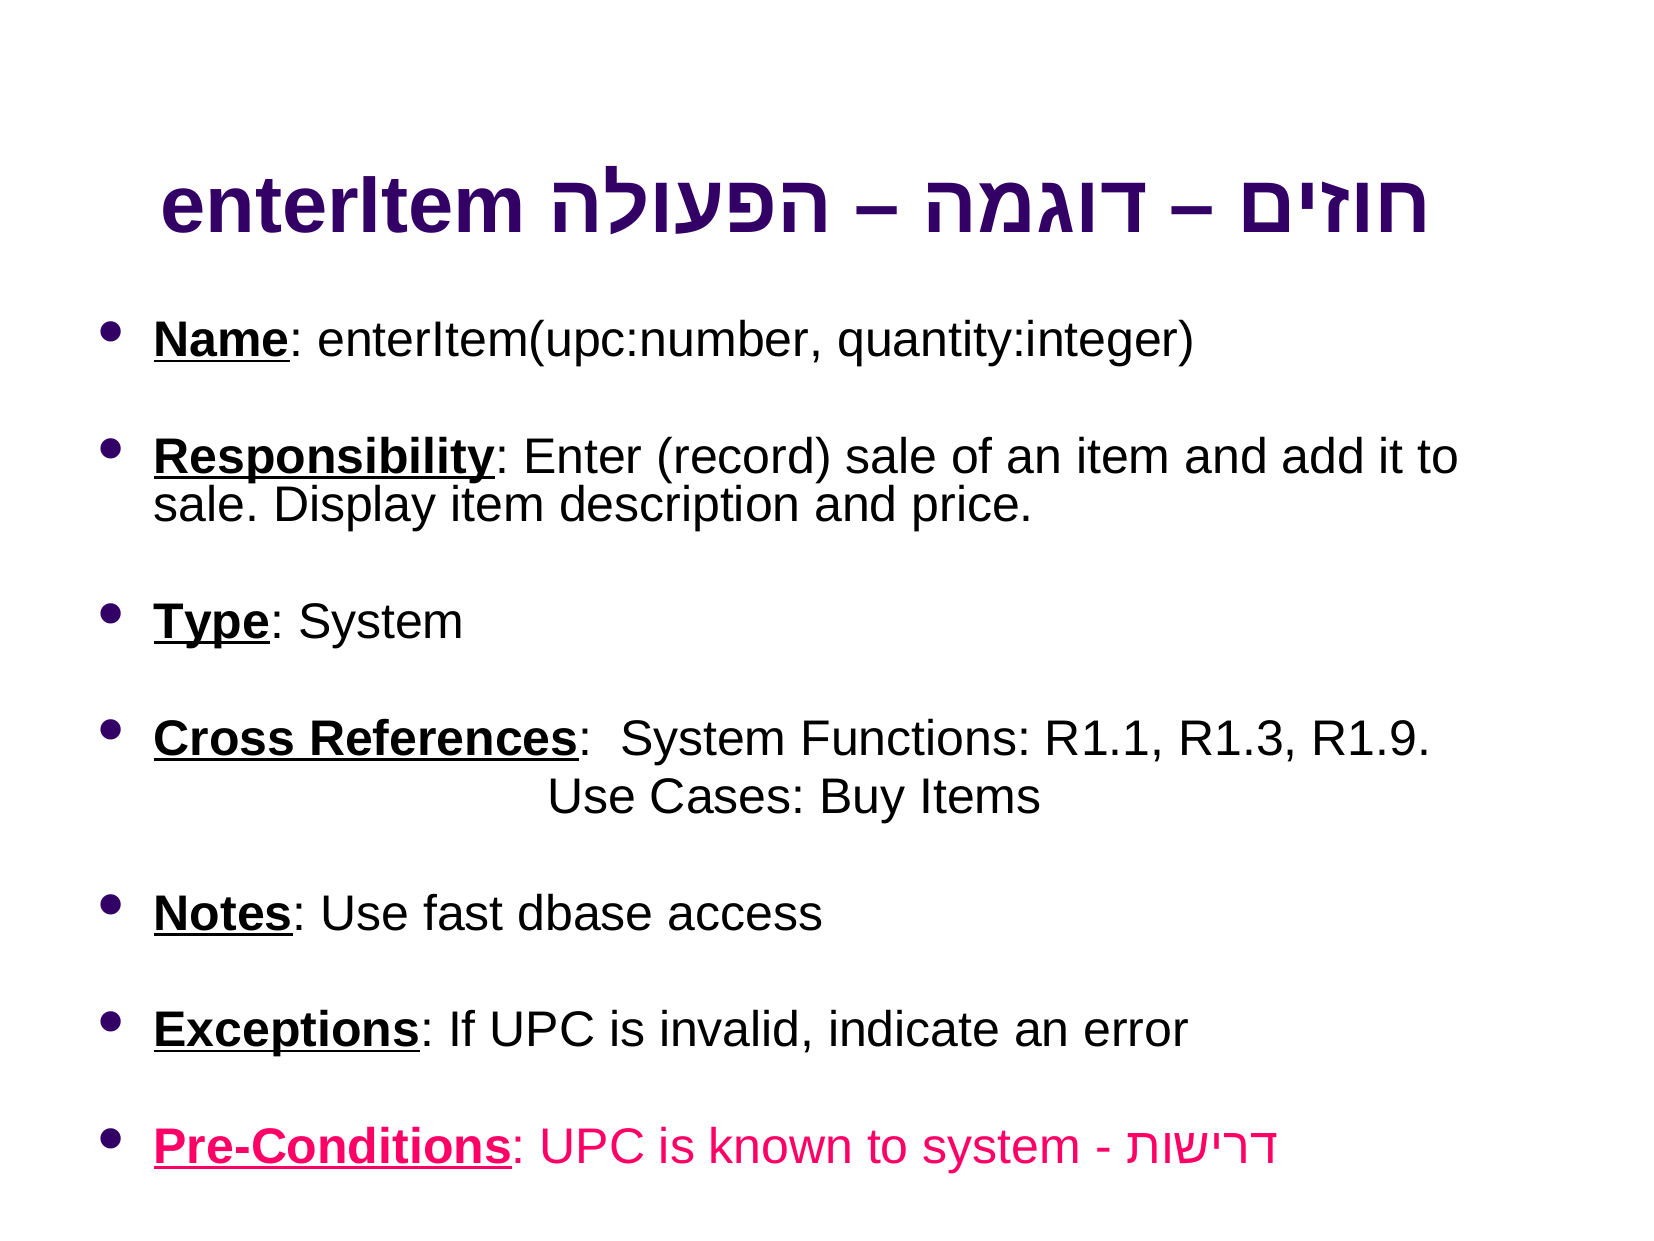

# חוזים – דוגמה – הפעולה enterItem
Name: enterItem(upc:number, quantity:integer)
Responsibility: Enter (record) sale of an item and add it to sale. Display item description and price.
Type: System
Cross References: System Functions: R1.1, R1.3, R1.9.
				Use Cases: Buy Items
Notes: Use fast dbase access
Exceptions: If UPC is invalid, indicate an error
Pre-Conditions: UPC is known to system - דרישות